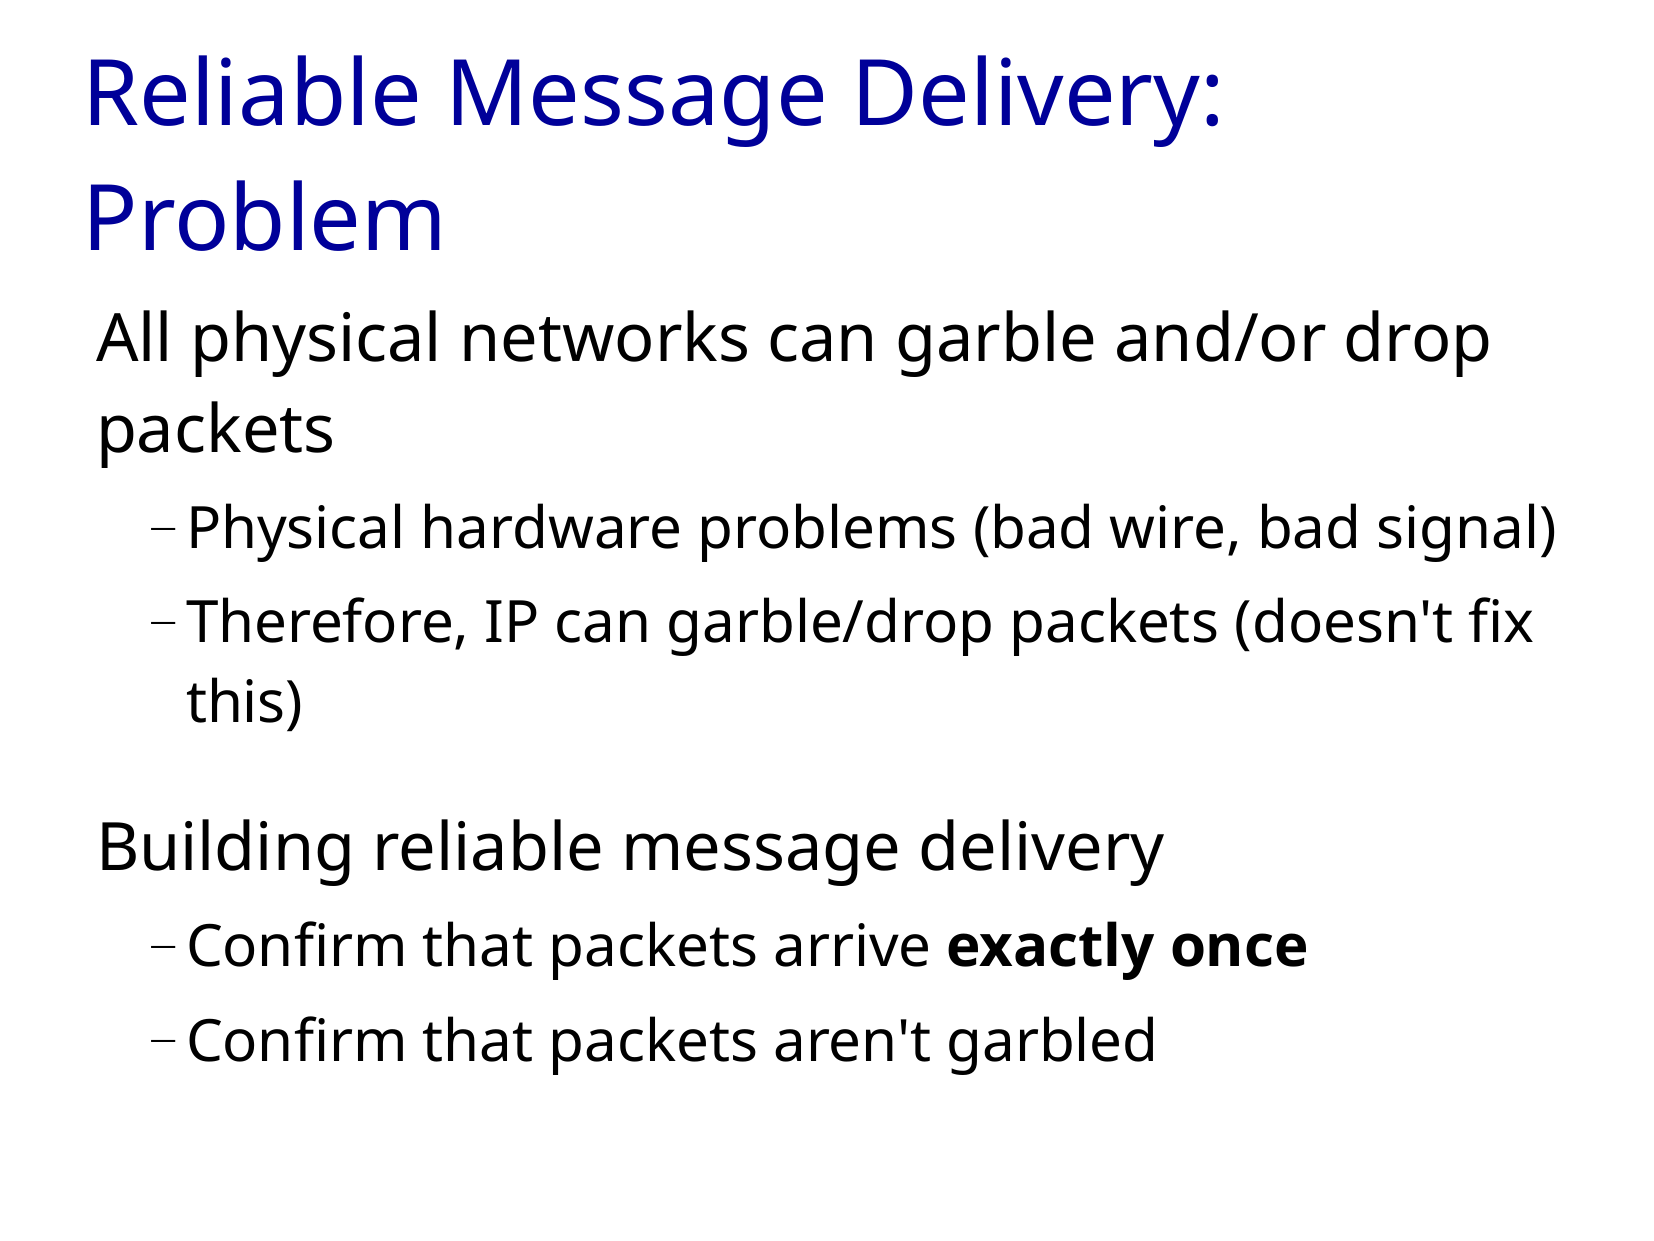

# Reliable Message Delivery: Problem
All physical networks can garble and/or drop packets
Physical hardware problems (bad wire, bad signal)
Therefore, IP can garble/drop packets	 (doesn't fix this)
Building reliable message delivery
Confirm that packets arrive exactly once
Confirm that packets aren't garbled